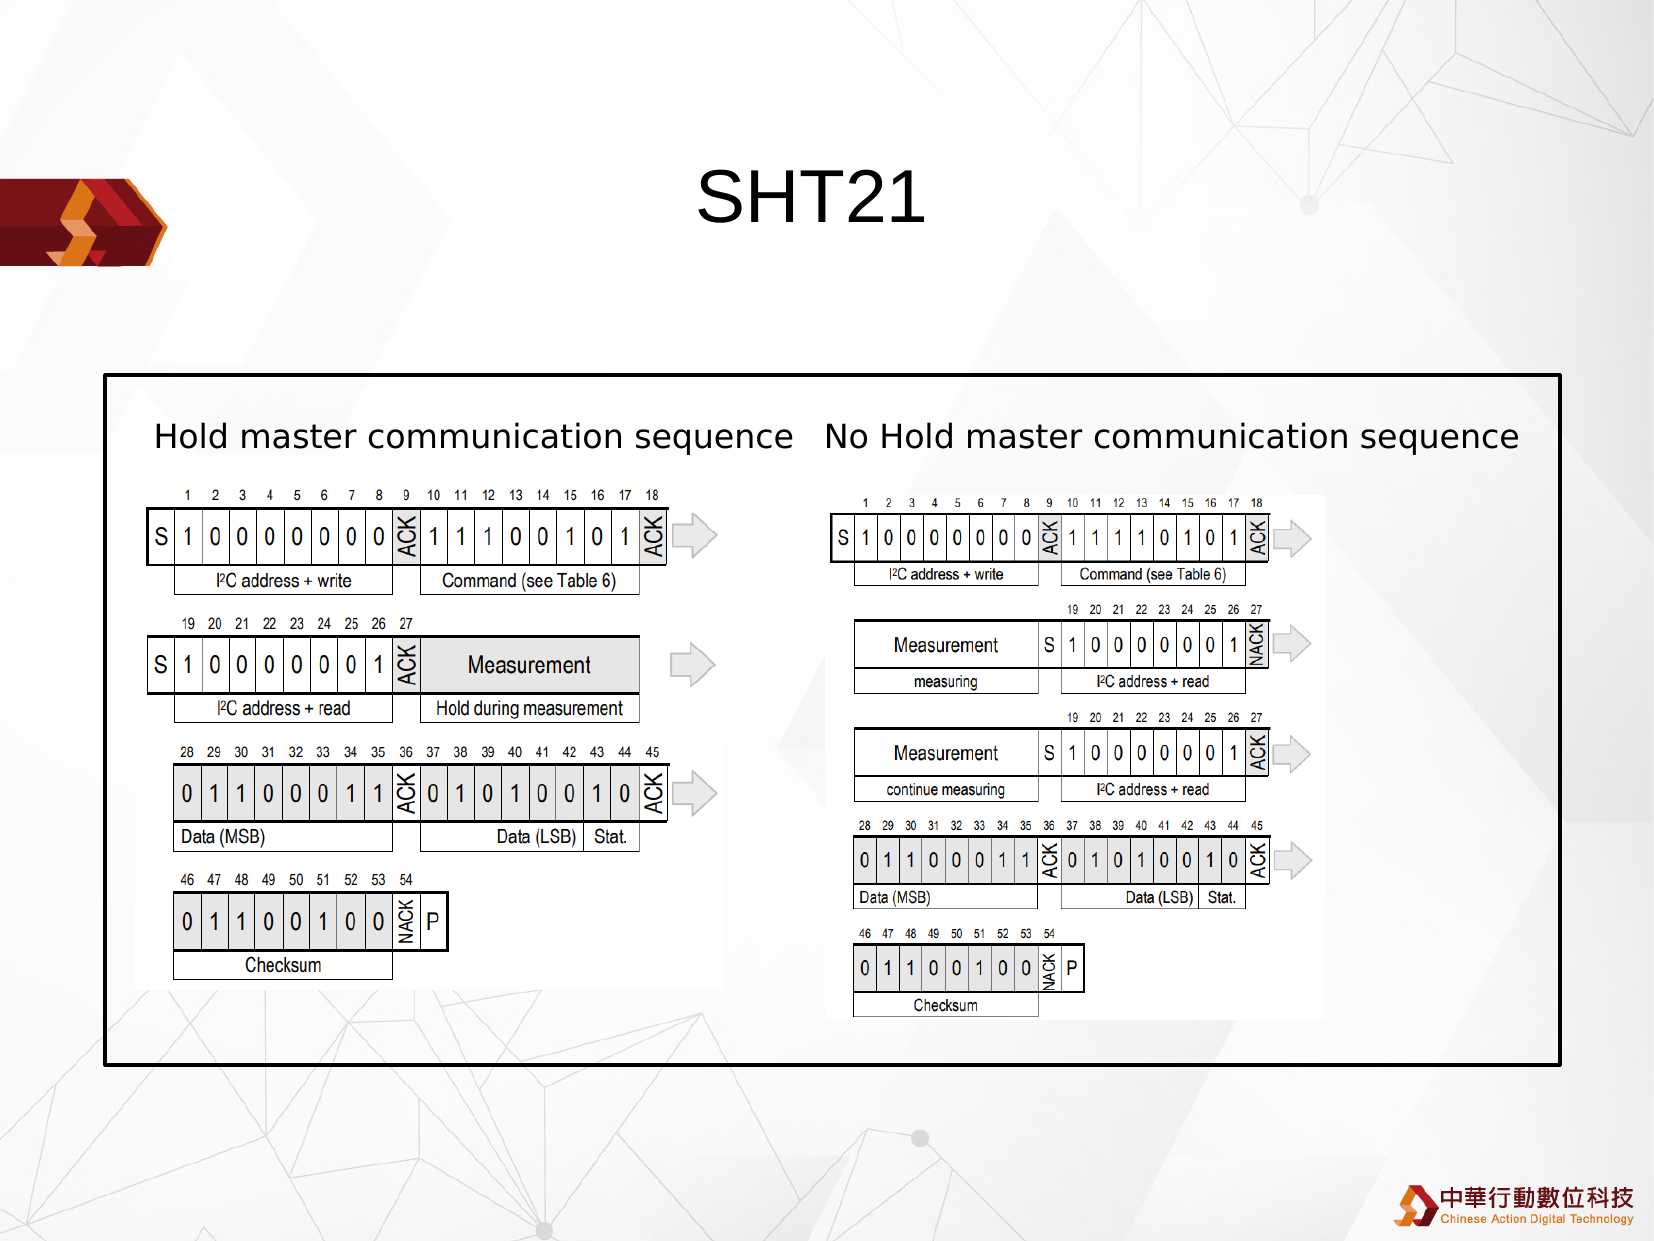

# SHT21
Hold master communication sequence
No Hold master communication sequence